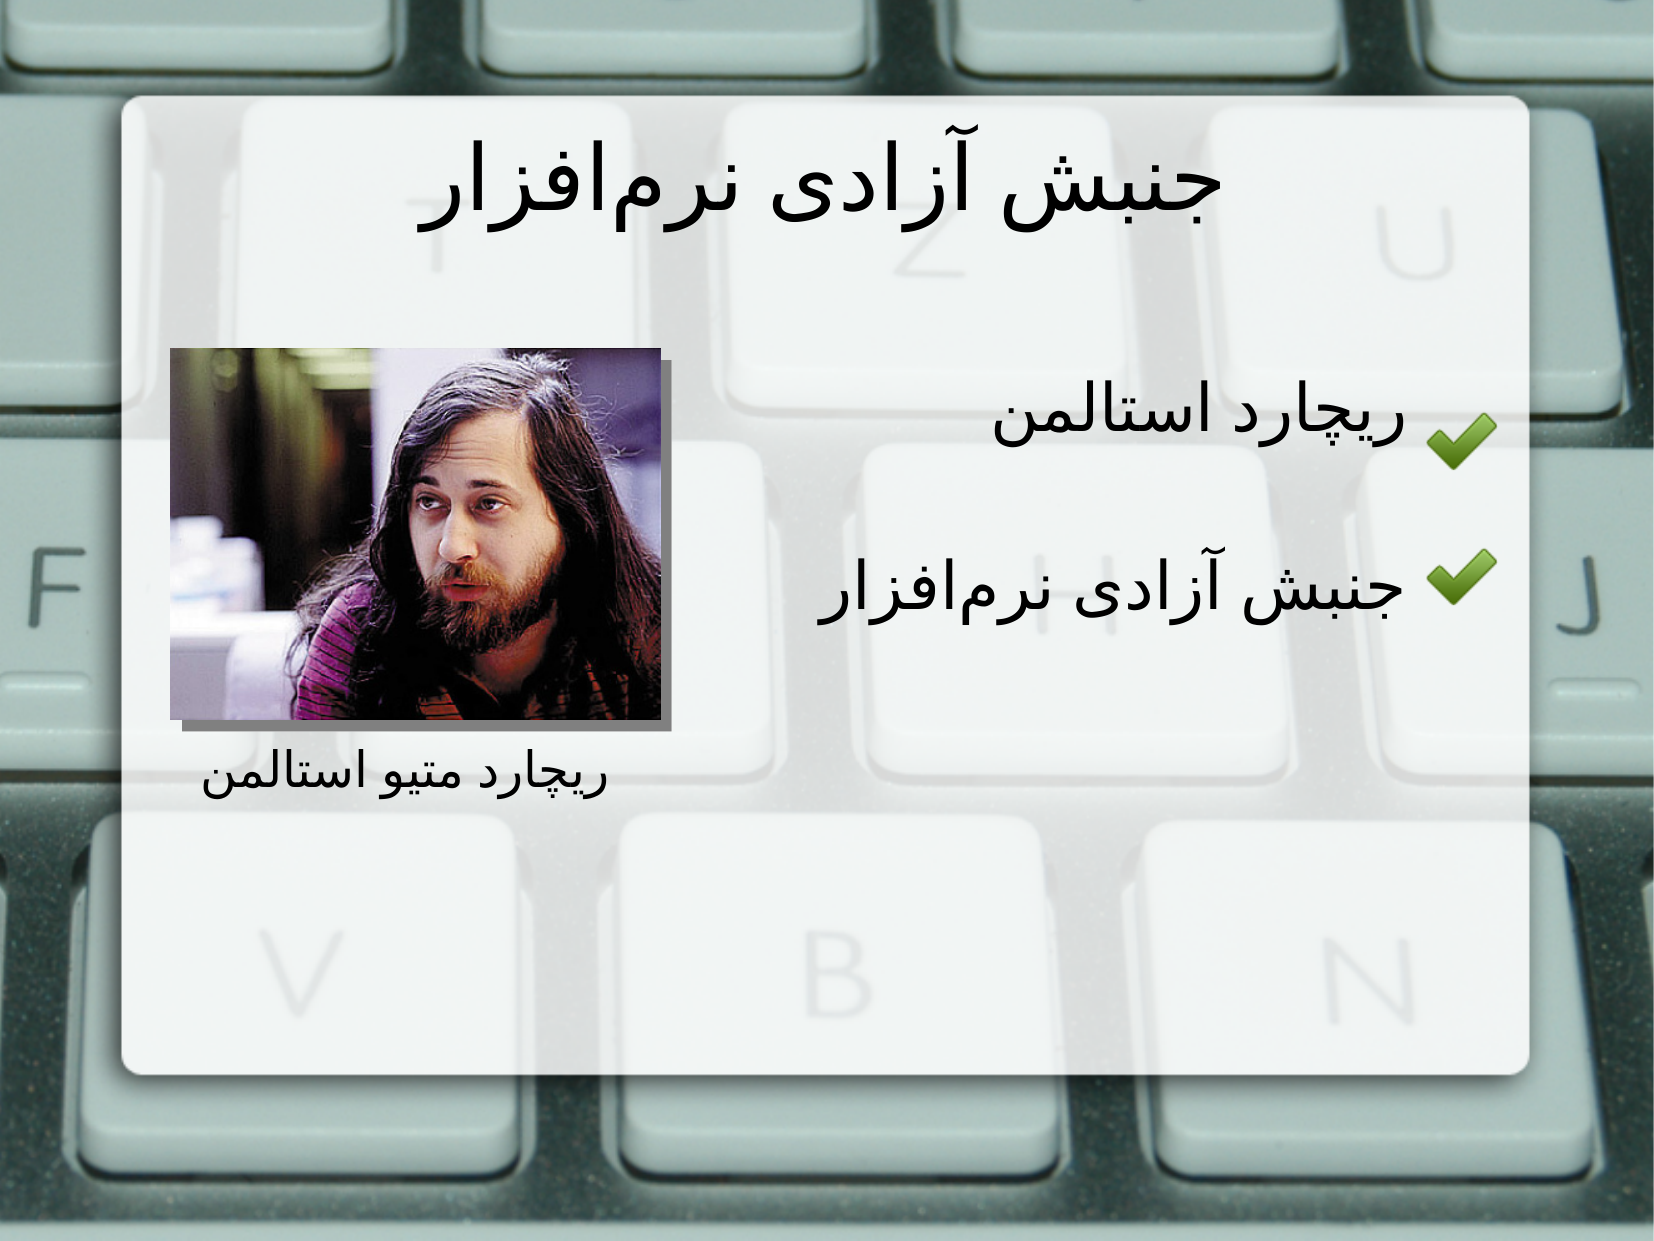

# جنبش آزادی نرم‌افزار
 ریچارد استالمن
 جنبش آزادی نرم‌افزار
ریچارد متیو استالمن